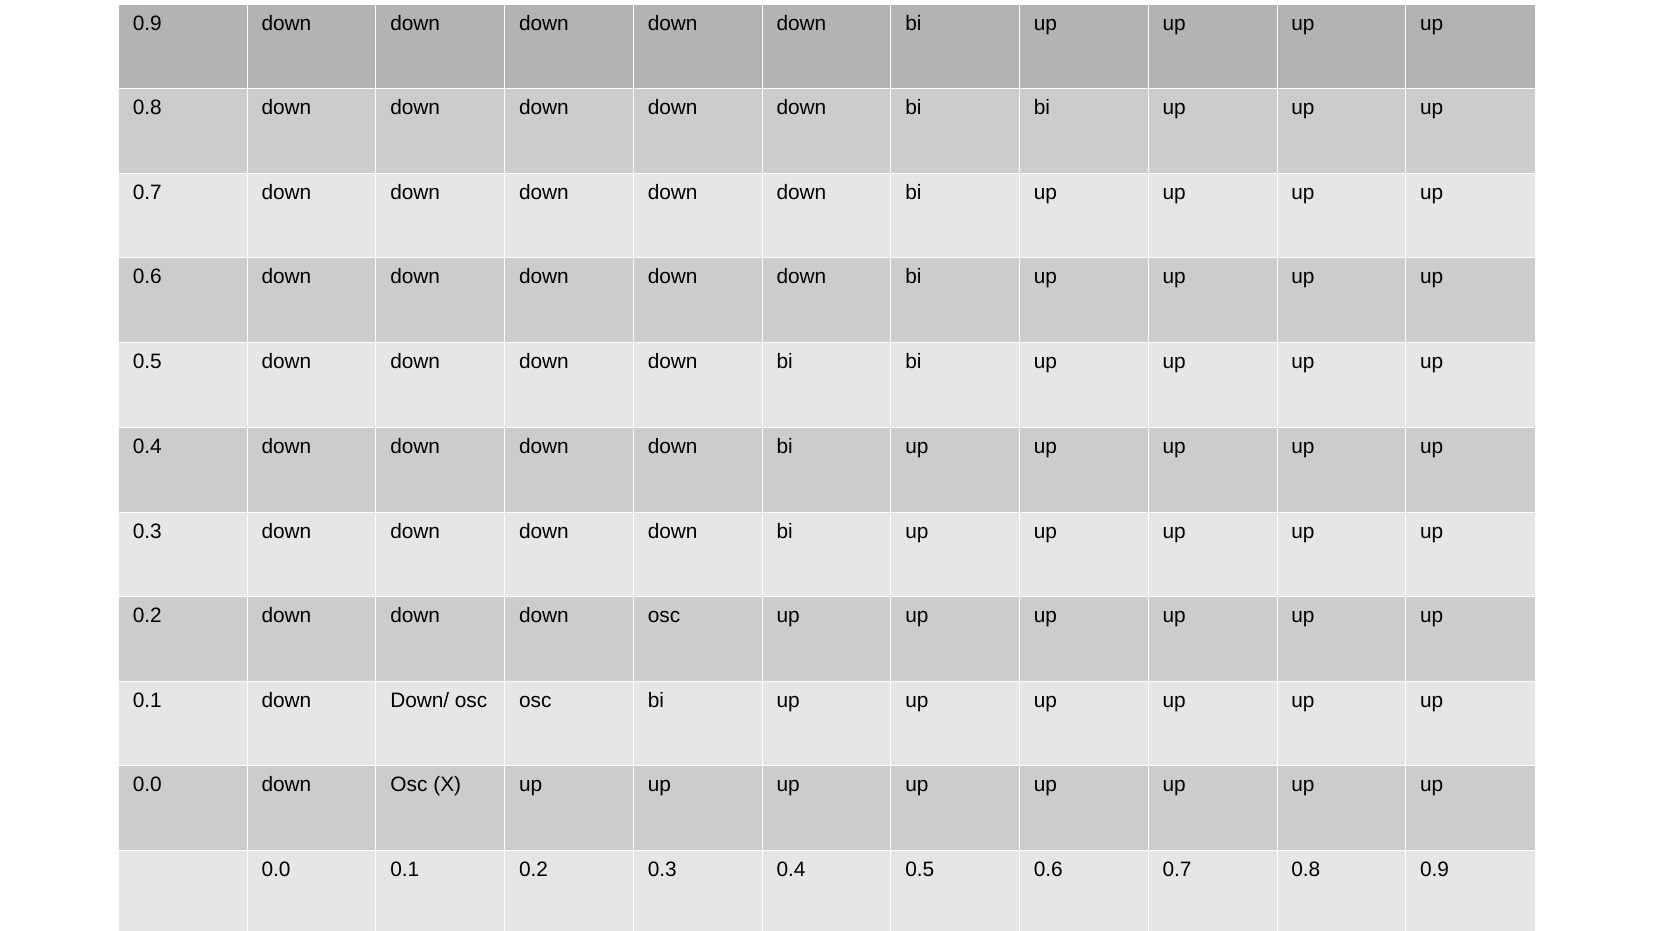

| 0.9 | down | down | down | down | down | bi | up | up | up | up |
| --- | --- | --- | --- | --- | --- | --- | --- | --- | --- | --- |
| 0.8 | down | down | down | down | down | bi | bi | up | up | up |
| 0.7 | down | down | down | down | down | bi | up | up | up | up |
| 0.6 | down | down | down | down | down | bi | up | up | up | up |
| 0.5 | down | down | down | down | bi | bi | up | up | up | up |
| 0.4 | down | down | down | down | bi | up | up | up | up | up |
| 0.3 | down | down | down | down | bi | up | up | up | up | up |
| 0.2 | down | down | down | osc | up | up | up | up | up | up |
| 0.1 | down | Down/ osc | osc | bi | up | up | up | up | up | up |
| 0.0 | down | Osc (X) | up | up | up | up | up | up | up | up |
| | 0.0 | 0.1 | 0.2 | 0.3 | 0.4 | 0.5 | 0.6 | 0.7 | 0.8 | 0.9 |